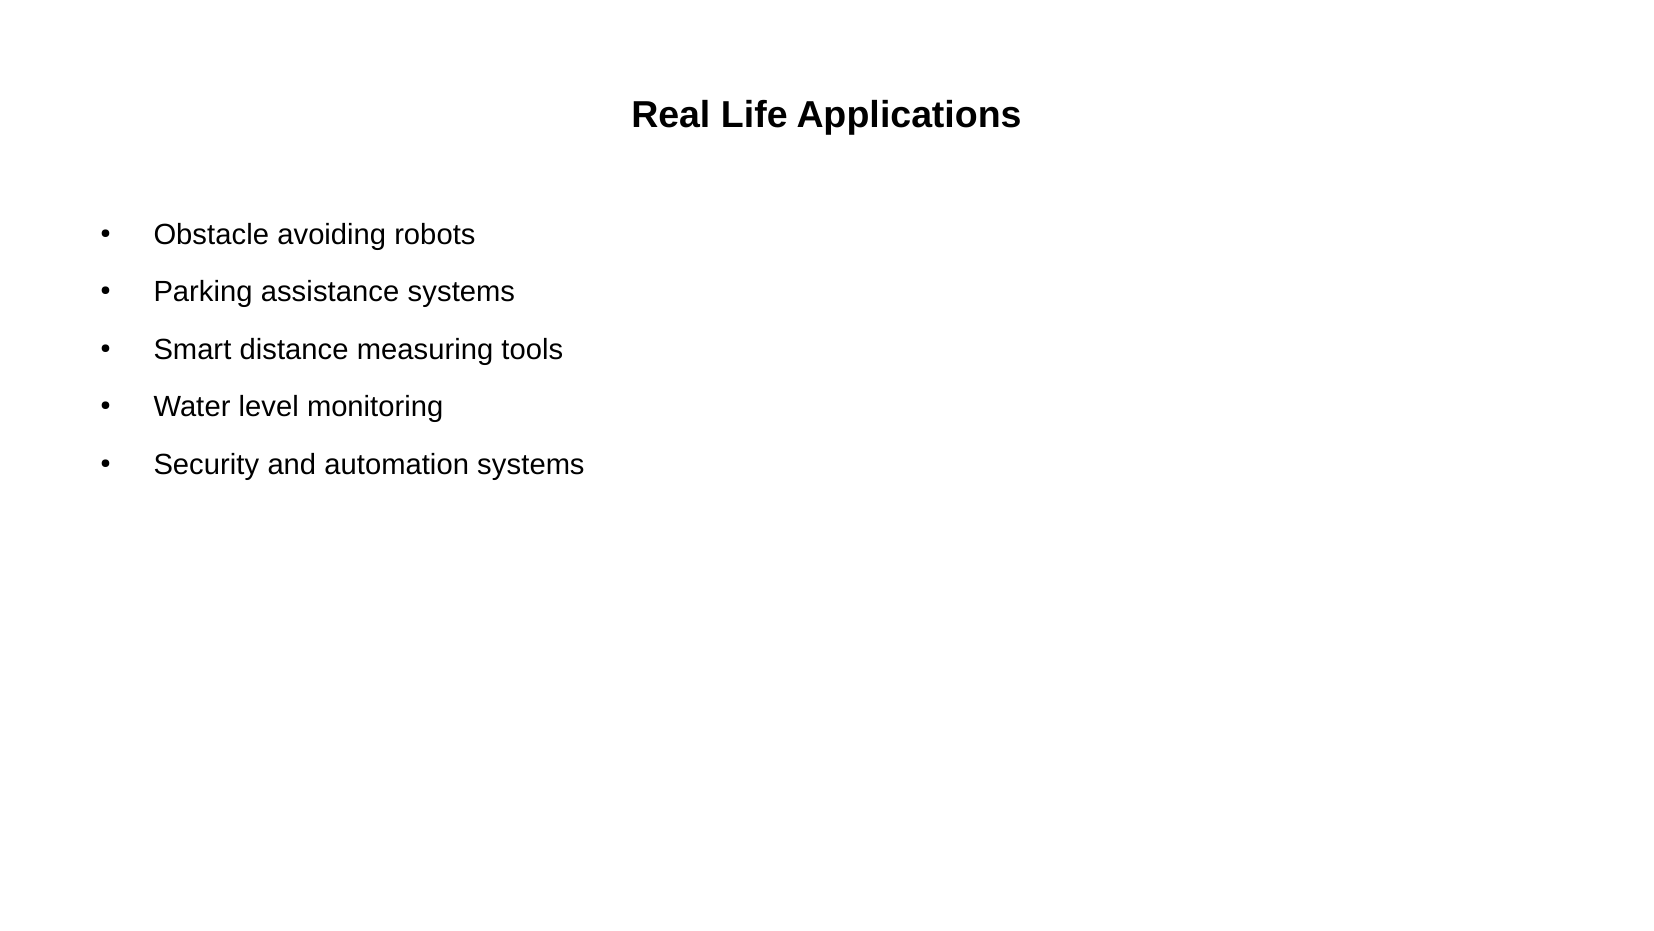

# Real Life Applications
Obstacle avoiding robots
Parking assistance systems
Smart distance measuring tools
Water level monitoring
Security and automation systems